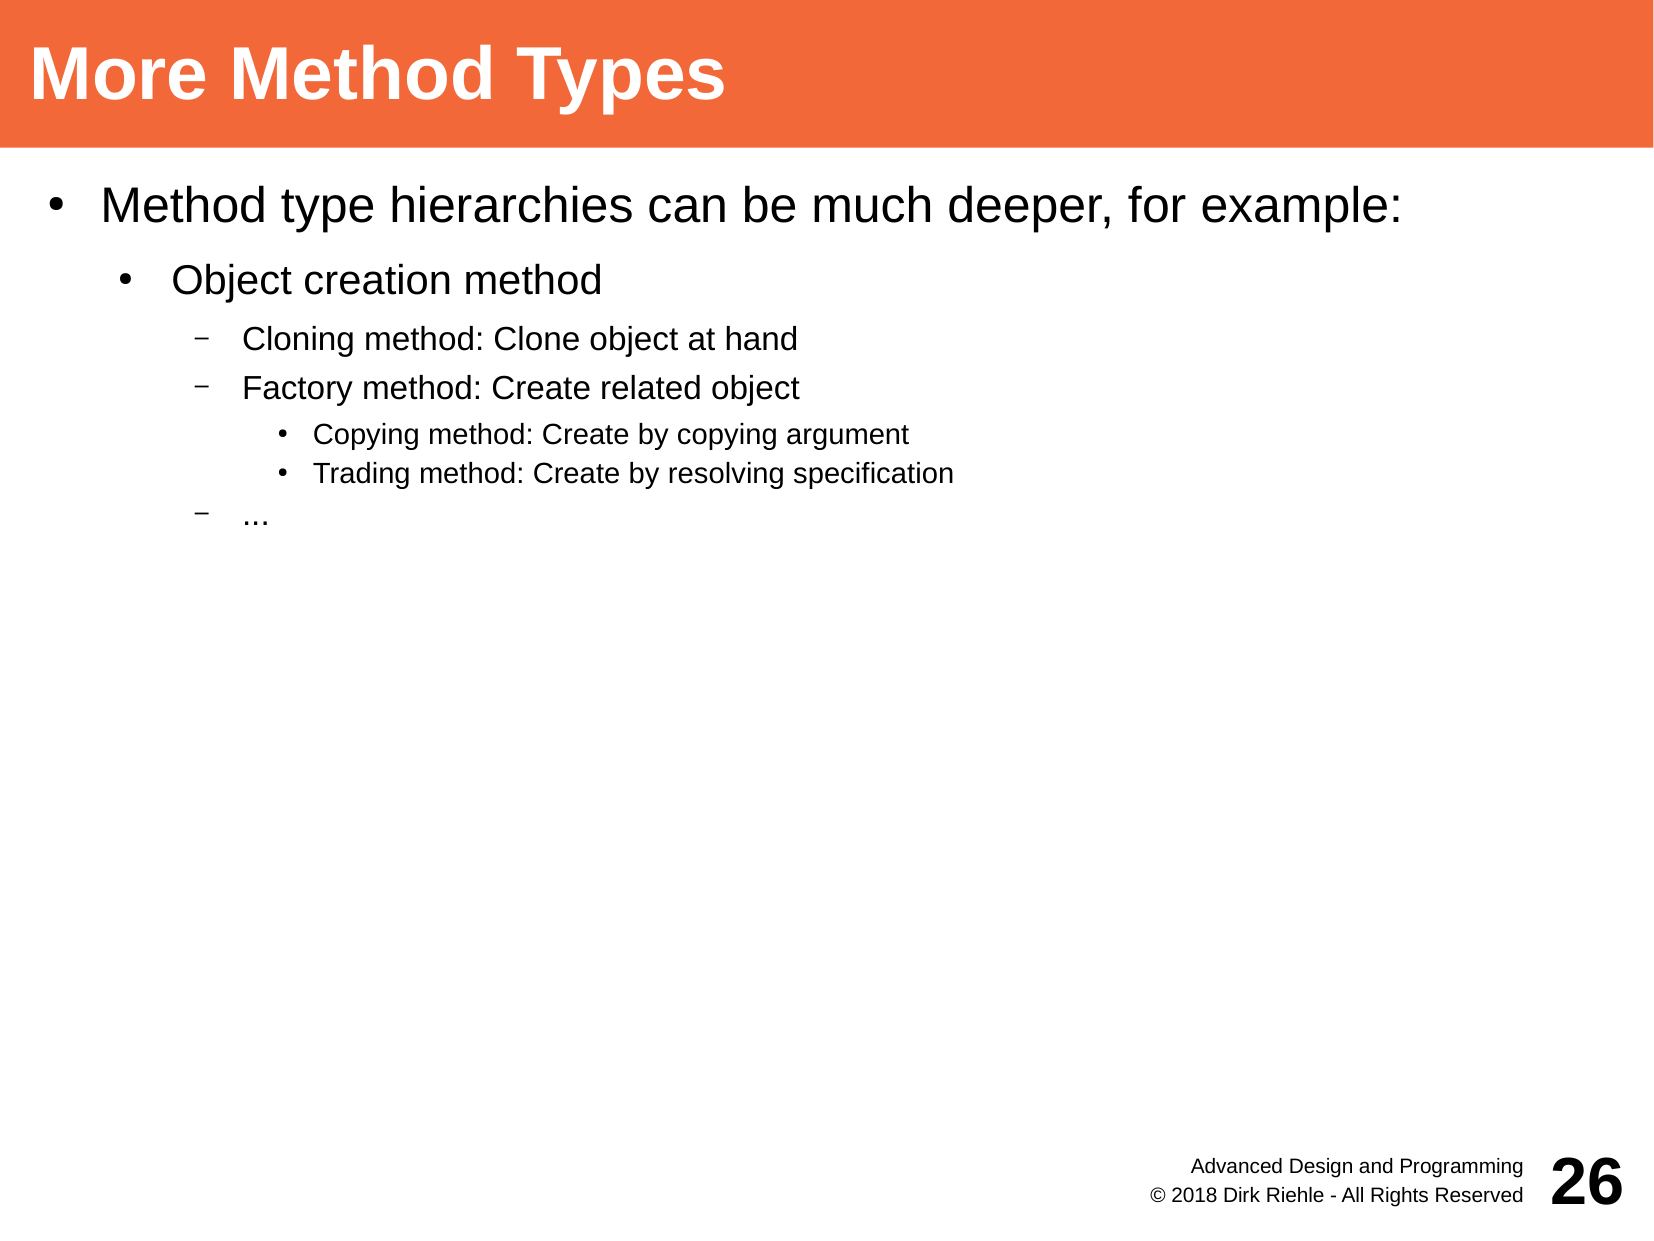

# More Method Types
Method type hierarchies can be much deeper, for example:
Object creation method
Cloning method: Clone object at hand
Factory method: Create related object
Copying method: Create by copying argument
Trading method: Create by resolving specification
...
Advanced Design and Programming
26
© 2018 Dirk Riehle - All Rights Reserved